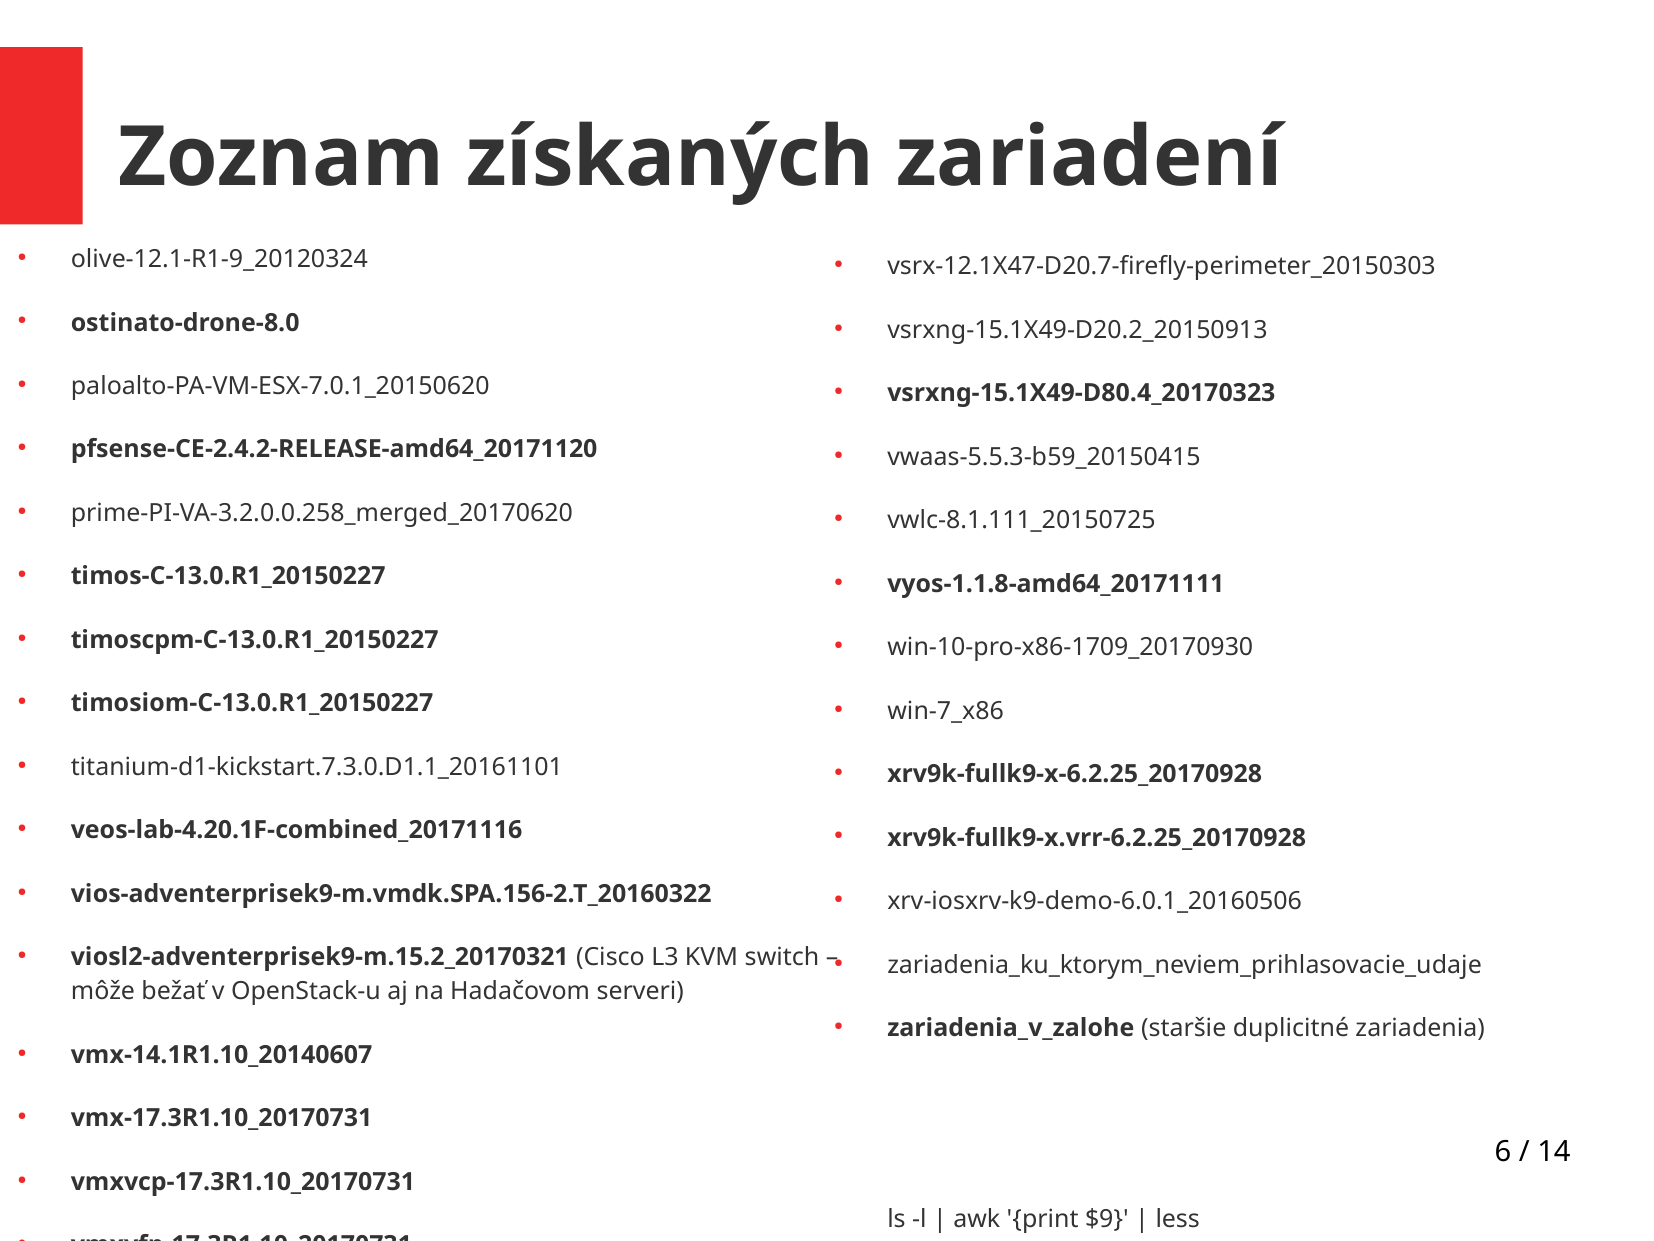

# Zoznam získaných zariadení
olive-12.1-R1-9_20120324
ostinato-drone-8.0
paloalto-PA-VM-ESX-7.0.1_20150620
pfsense-CE-2.4.2-RELEASE-amd64_20171120
prime-PI-VA-3.2.0.0.258_merged_20170620
timos-C-13.0.R1_20150227
timoscpm-C-13.0.R1_20150227
timosiom-C-13.0.R1_20150227
titanium-d1-kickstart.7.3.0.D1.1_20161101
veos-lab-4.20.1F-combined_20171116
vios-adventerprisek9-m.vmdk.SPA.156-2.T_20160322
viosl2-adventerprisek9-m.15.2_20170321 (Cisco L3 KVM switch – môže bežať v OpenStack-u aj na Hadačovom serveri)
vmx-14.1R1.10_20140607
vmx-17.3R1.10_20170731
vmxvcp-17.3R1.10_20170731
vmxvfp-17.3R1.10_20170731
vsrx-12.1X47-D15.4-firefly-perimeter_20141112
vsrx-12.1X47-D20.7-firefly-perimeter_20150303
vsrxng-15.1X49-D20.2_20150913
vsrxng-15.1X49-D80.4_20170323
vwaas-5.5.3-b59_20150415
vwlc-8.1.111_20150725
vyos-1.1.8-amd64_20171111
win-10-pro-x86-1709_20170930
win-7_x86
xrv9k-fullk9-x-6.2.25_20170928
xrv9k-fullk9-x.vrr-6.2.25_20170928
xrv-iosxrv-k9-demo-6.0.1_20160506
zariadenia_ku_ktorym_neviem_prihlasovacie_udaje
zariadenia_v_zalohe (staršie duplicitné zariadenia)
ls -l | awk '{print $9}' | less
6